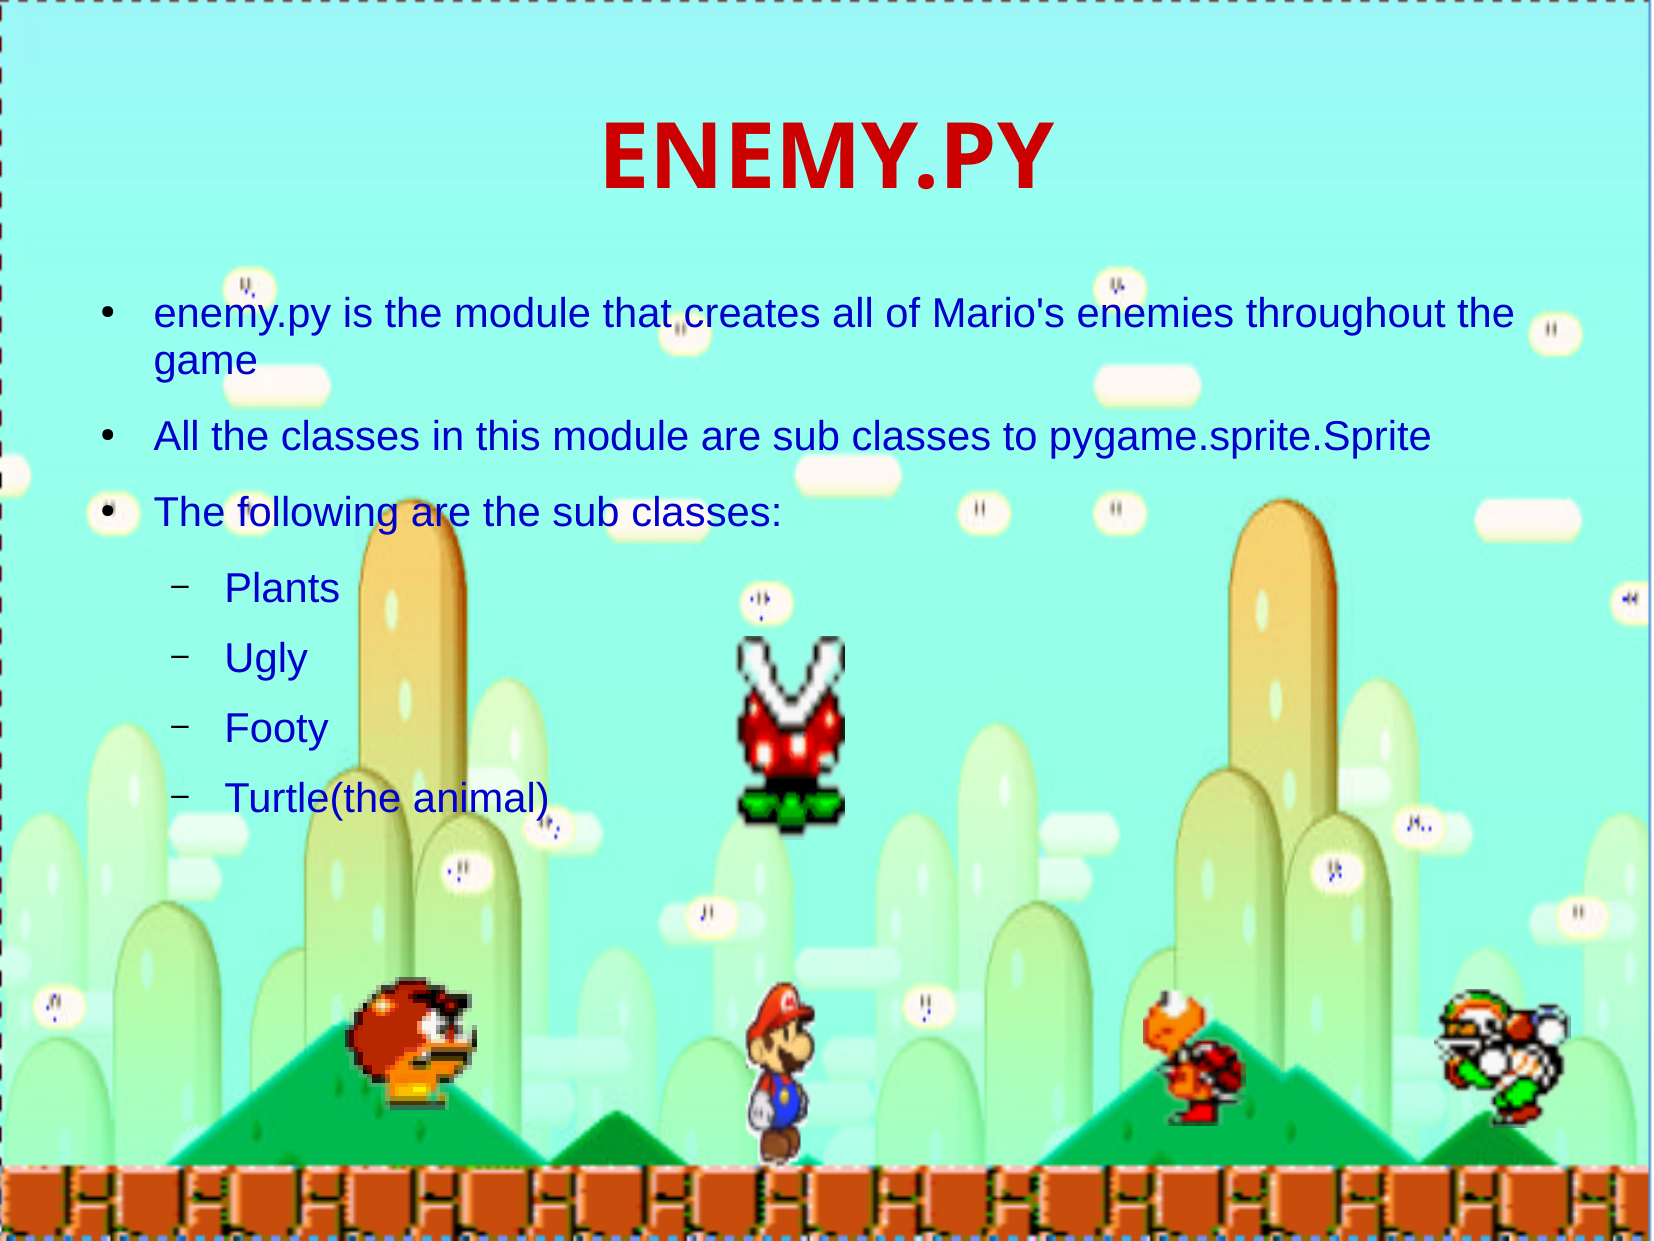

# ENEMY.PY
enemy.py is the module that creates all of Mario's enemies throughout the game
All the classes in this module are sub classes to pygame.sprite.Sprite
The following are the sub classes:
Plants
Ugly
Footy
Turtle(the animal)